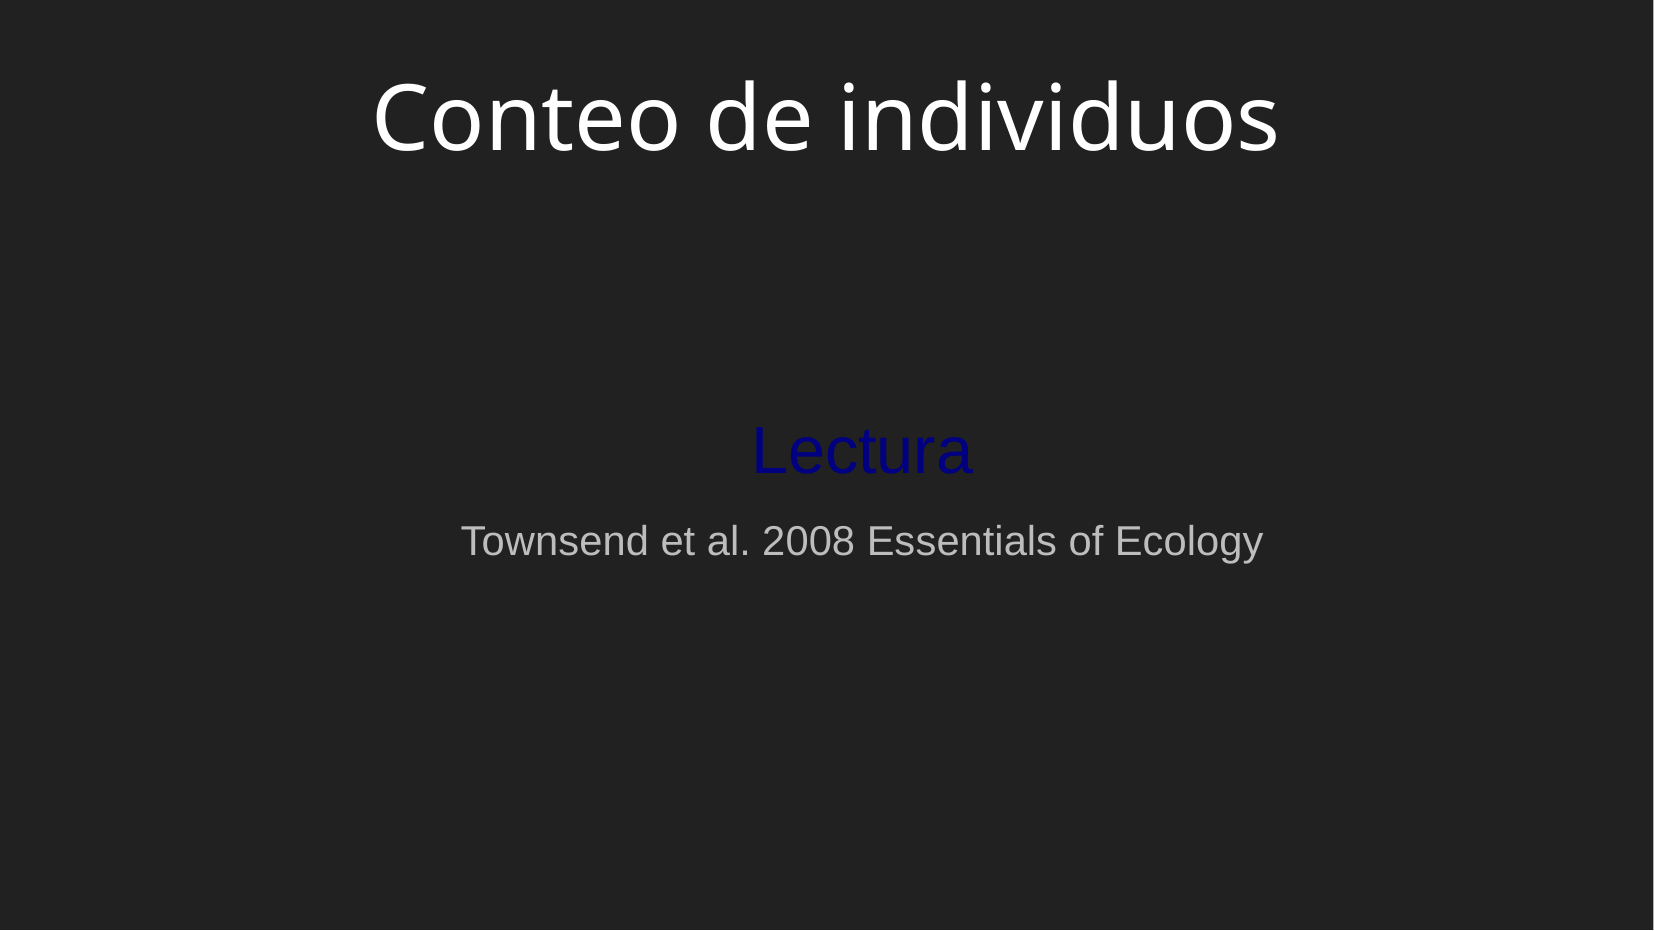

# Conteo de individuos
Lectura
Townsend et al. 2008 Essentials of Ecology